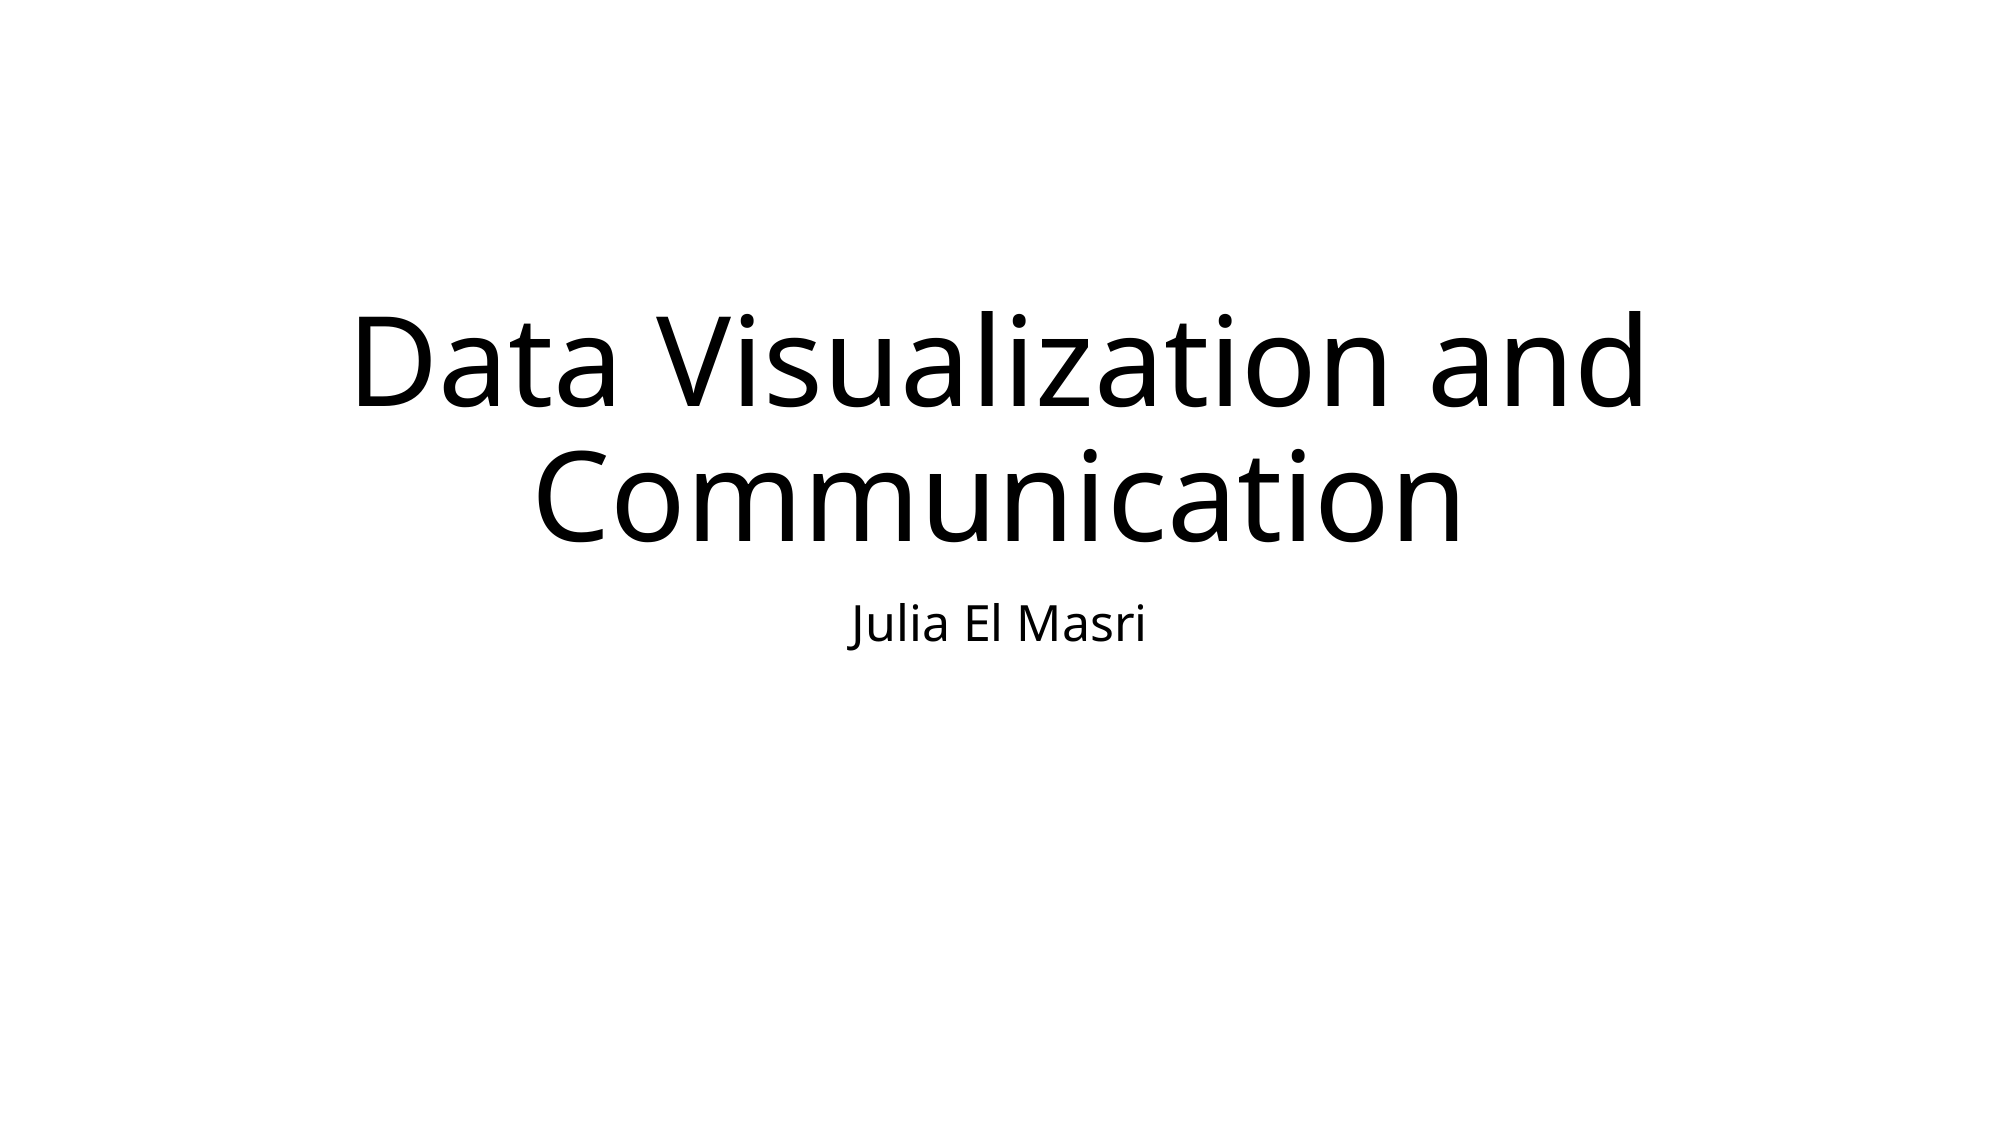

# Data Visualization and Communication
Julia El Masri